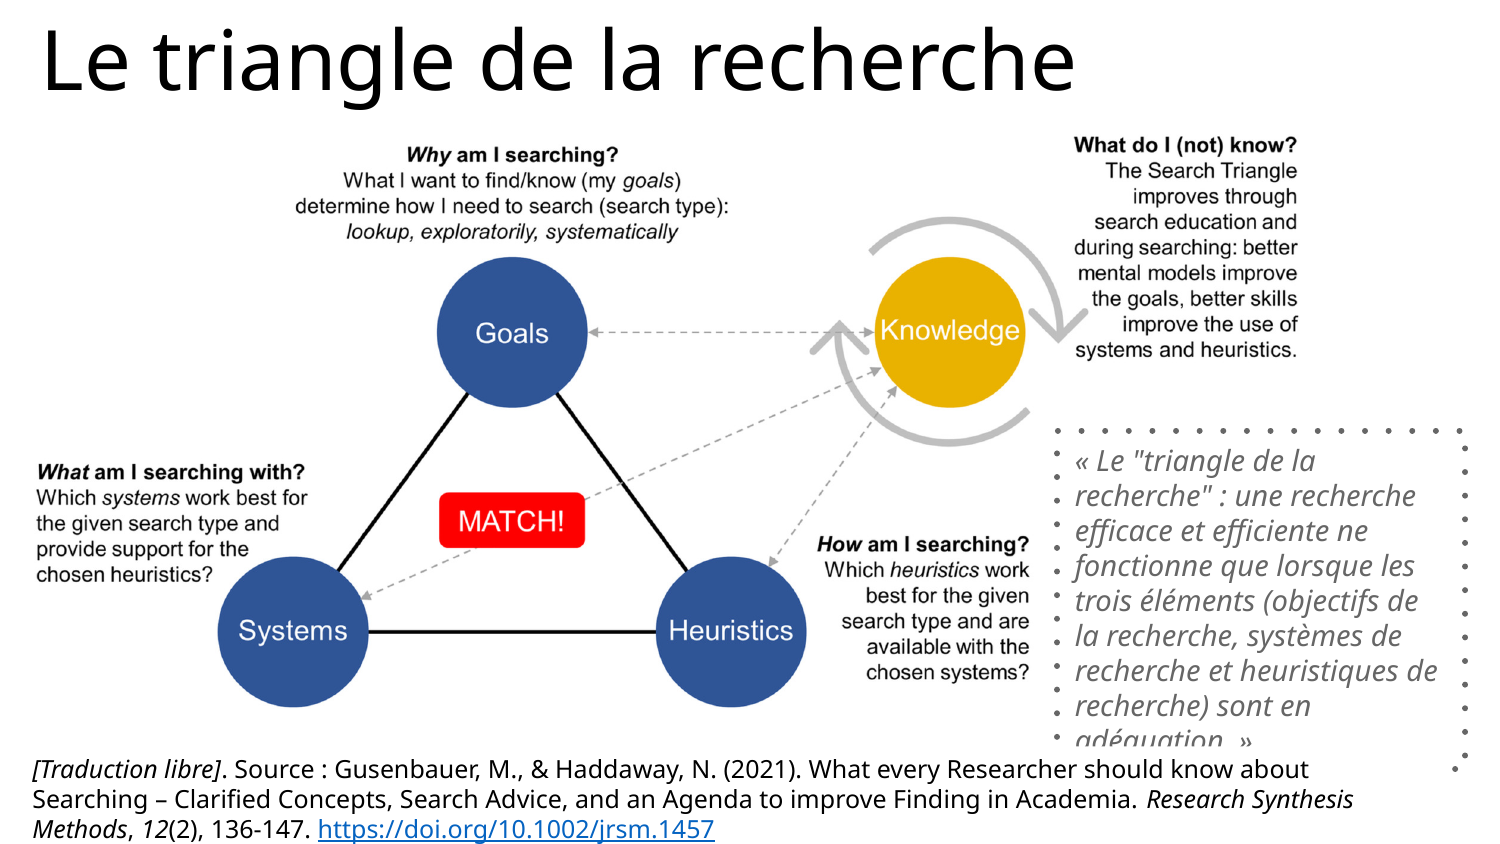

# Le triangle de la recherche
« Le "triangle de la recherche" : une recherche efficace et efficiente ne fonctionne que lorsque les trois éléments (objectifs de la recherche, systèmes de recherche et heuristiques de recherche) sont en adéquation. »
[Traduction libre]. Source : Gusenbauer, M., & Haddaway, N. (2021). What every Researcher should know about Searching – Clarified Concepts, Search Advice, and an Agenda to improve Finding in Academia. Research Synthesis Methods, 12(2), 136‑147. https://doi.org/10.1002/jrsm.1457
22